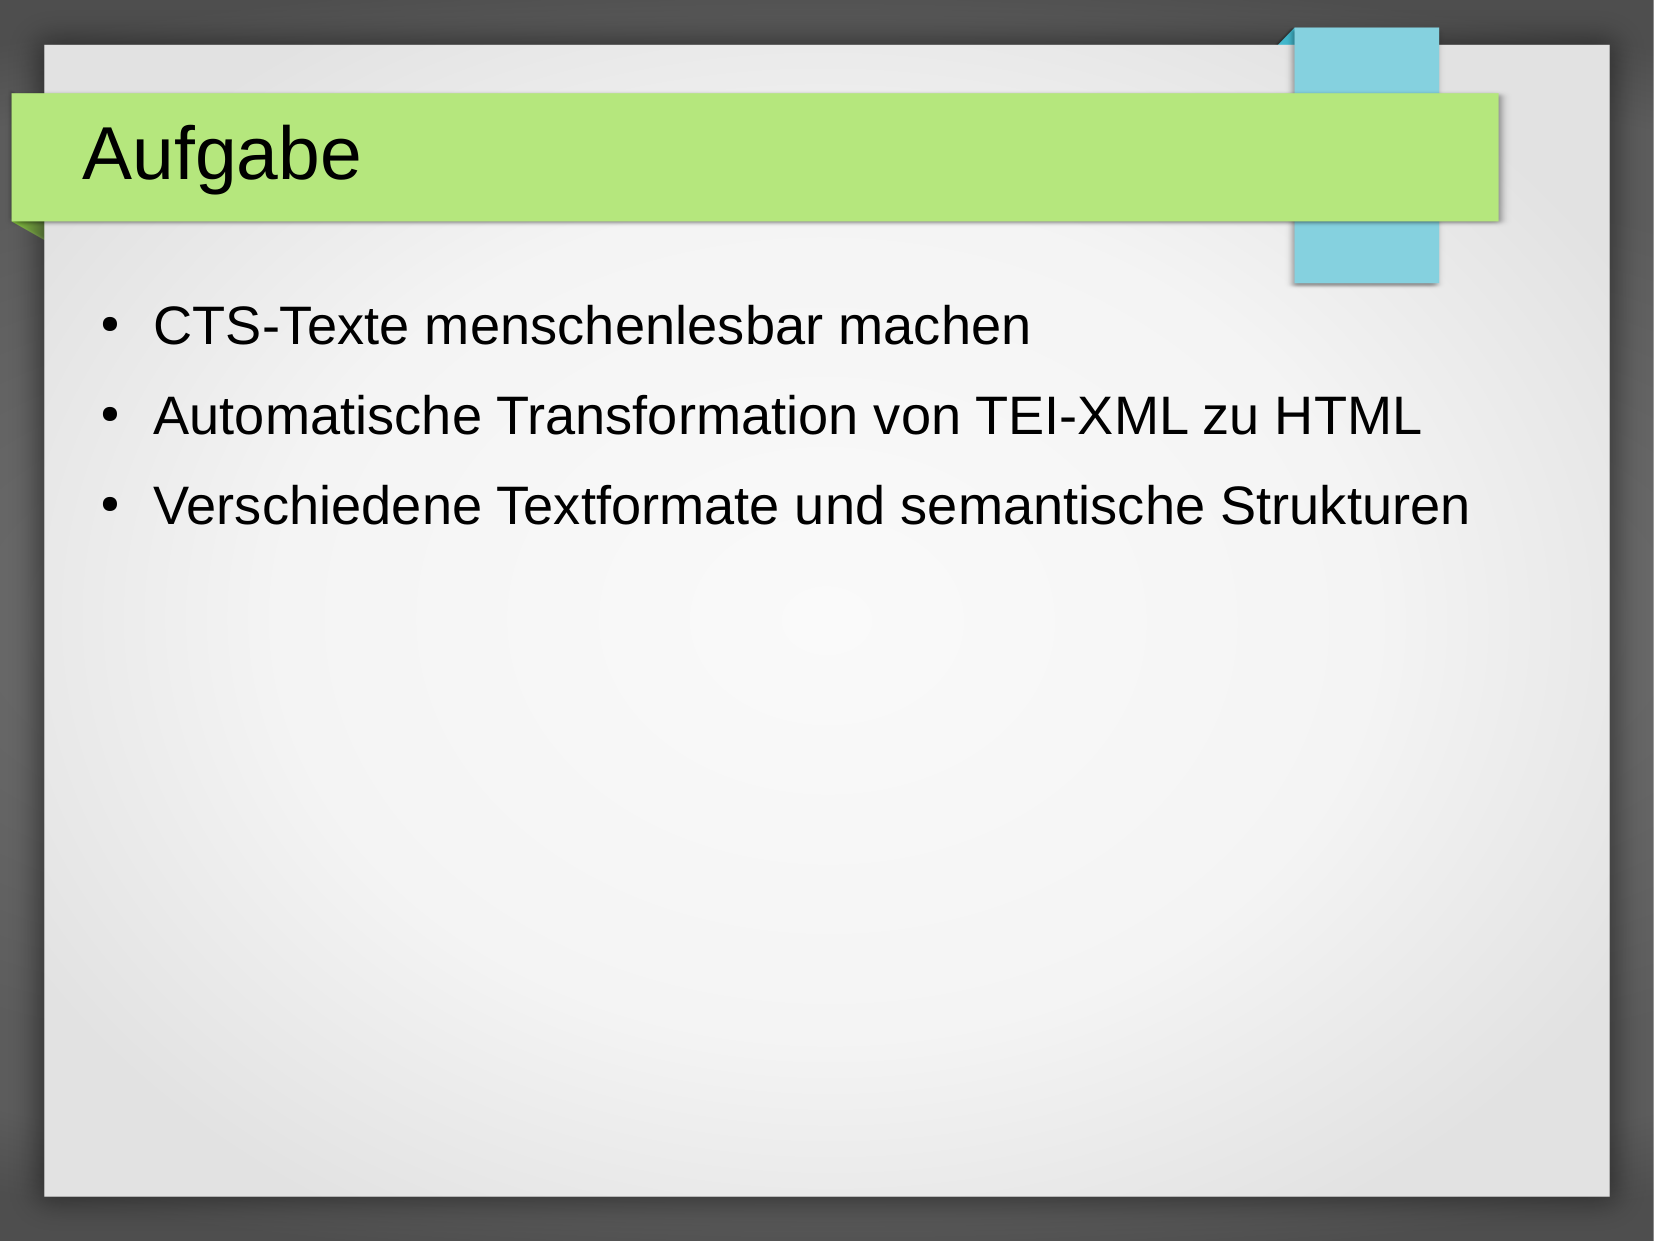

# Aufgabe
CTS-Texte menschenlesbar machen
Automatische Transformation von TEI-XML zu HTML
Verschiedene Textformate und semantische Strukturen